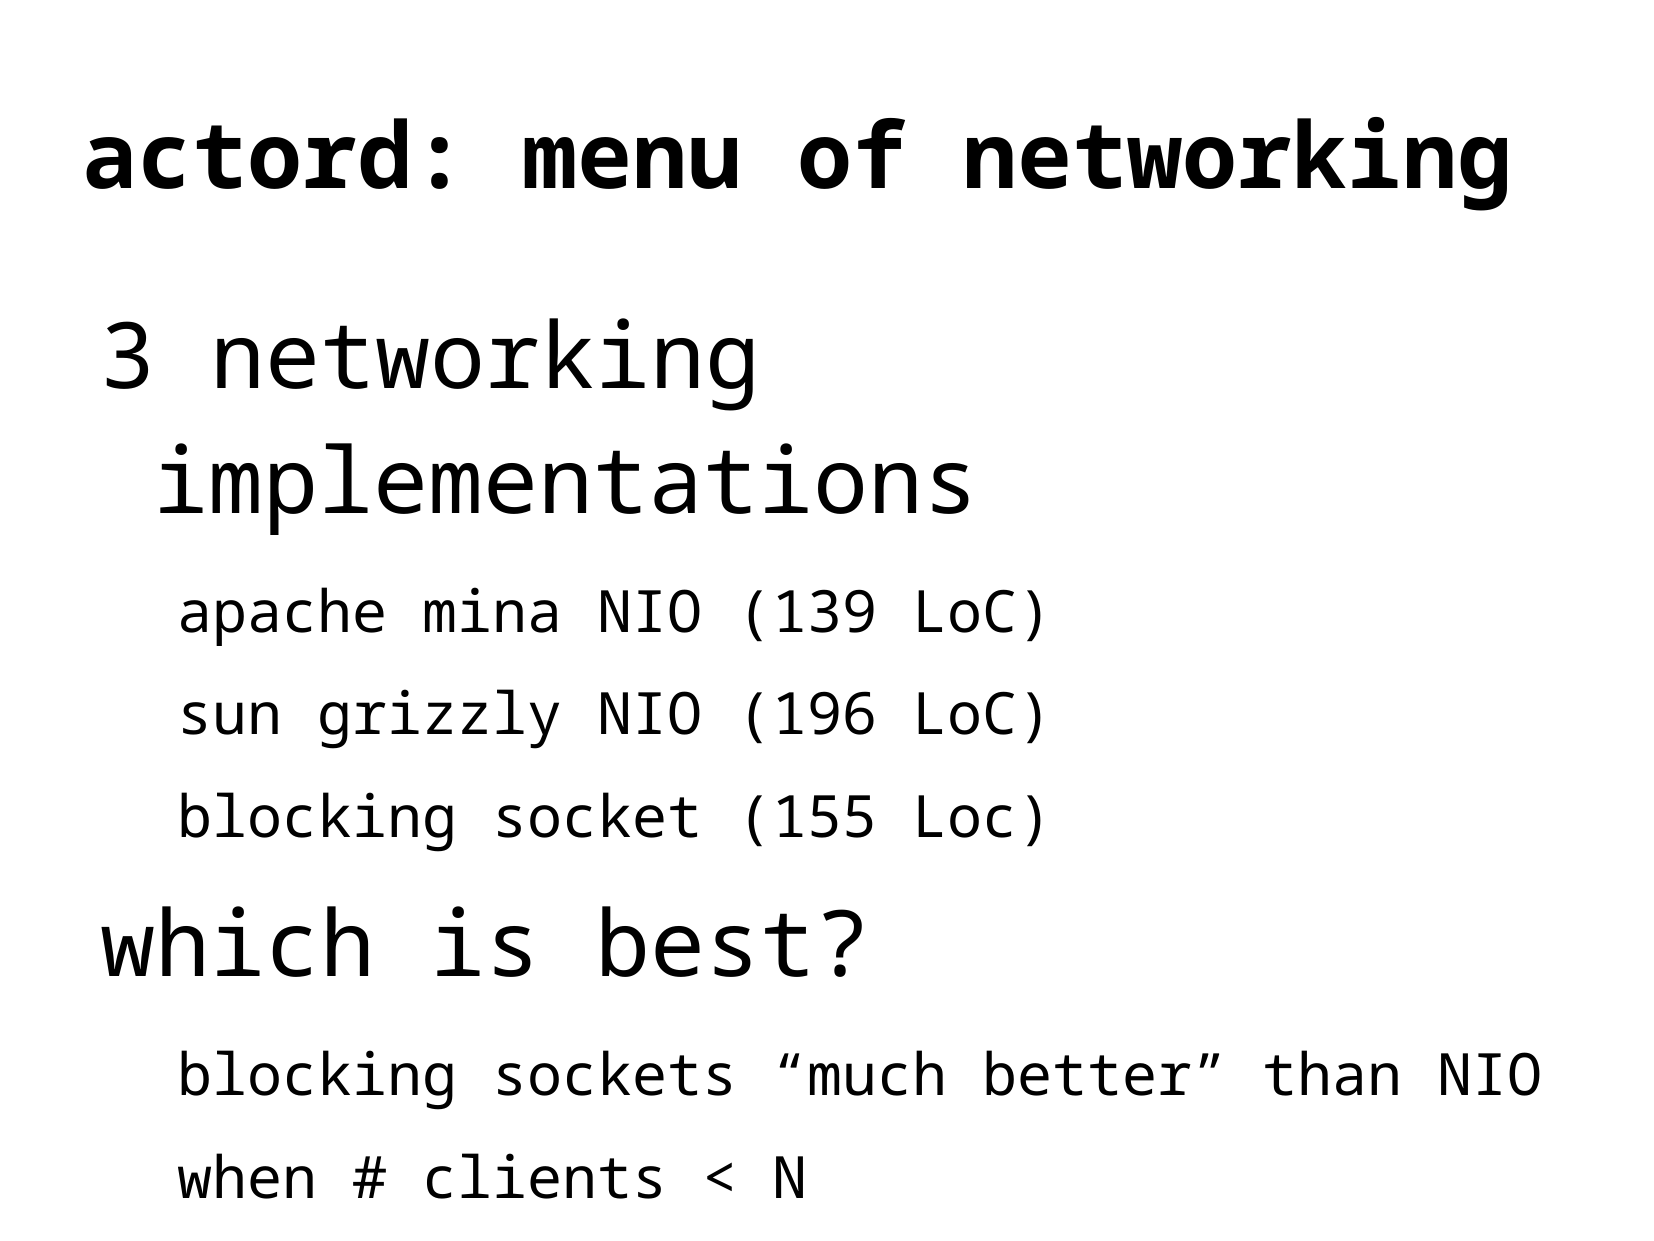

# actord: menu of networking
3 networking implementations
apache mina NIO (139 LoC)
sun grizzly NIO (196 LoC)
blocking socket (155 Loc)
which is best?
blocking sockets “much better” than NIO
when # clients < N